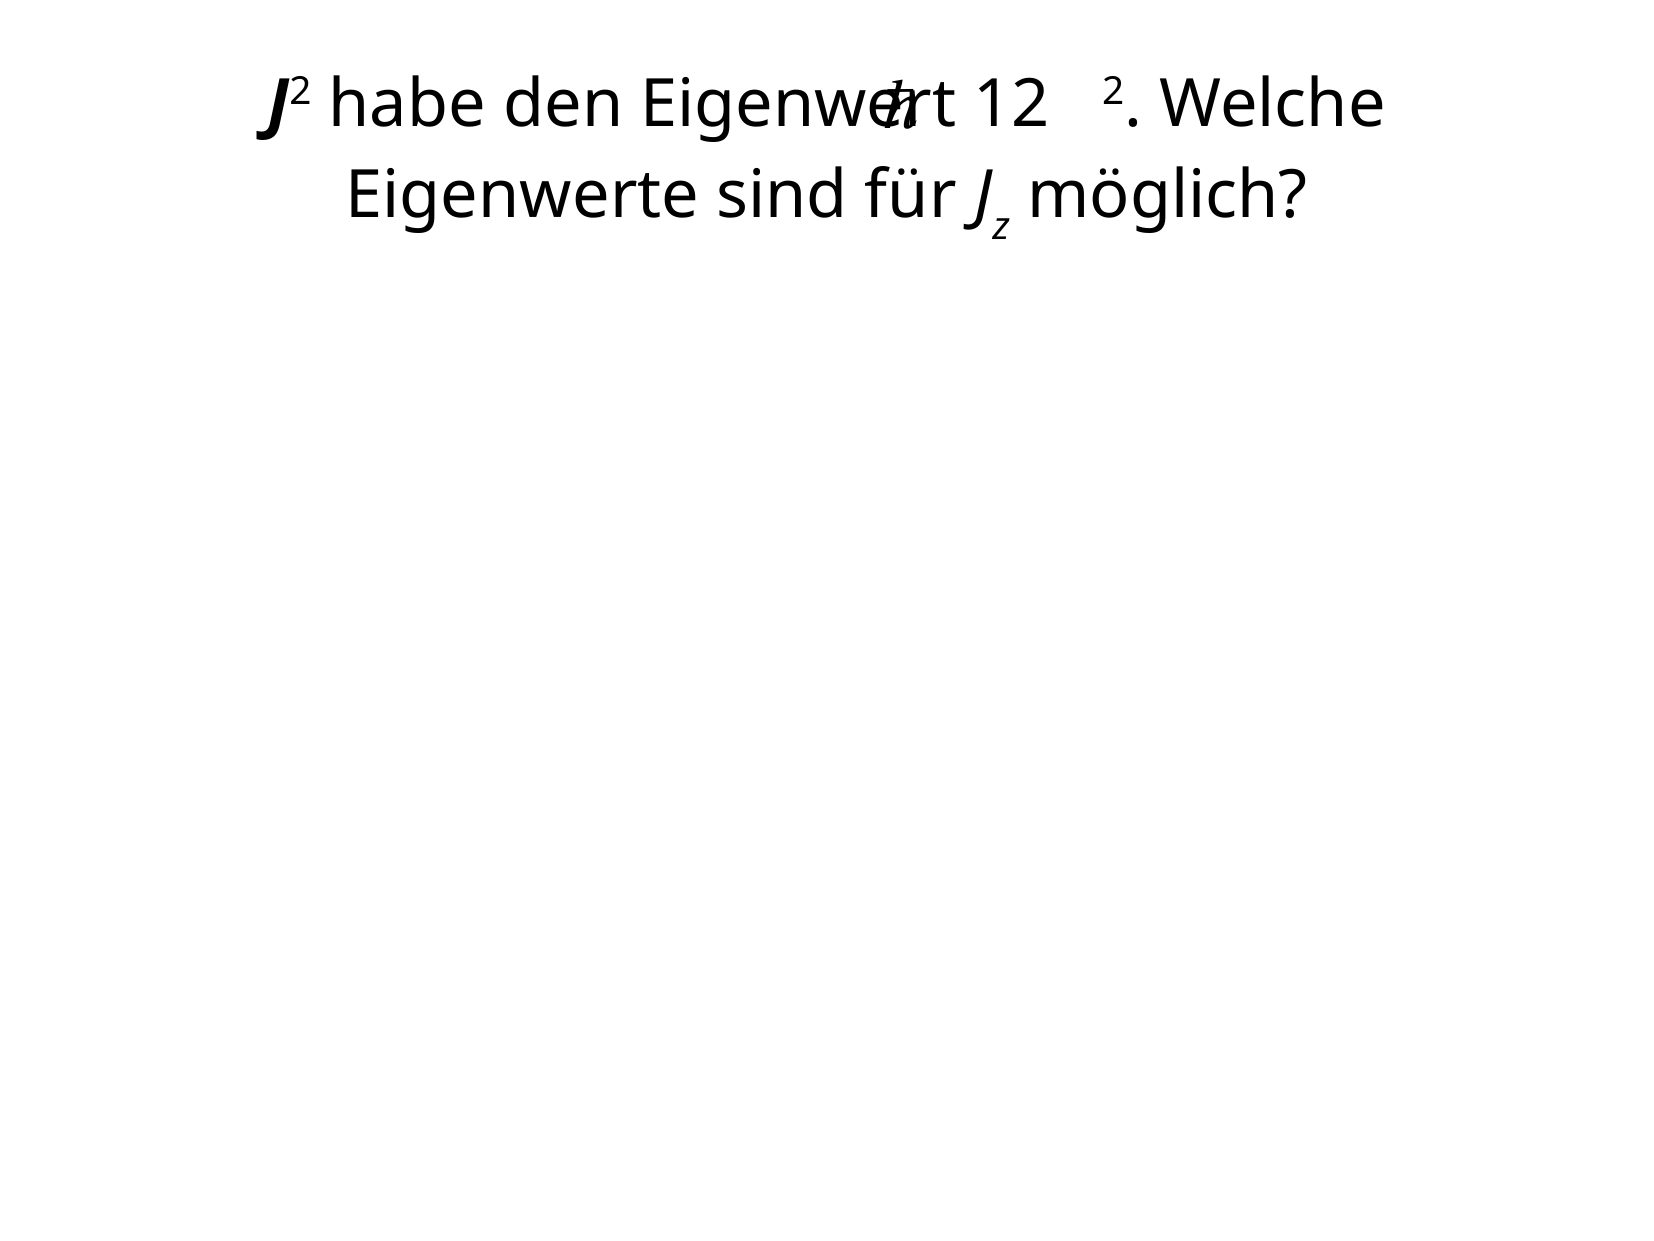

# J2 habe den Eigenwert 12 2. Welche Eigenwerte sind für Jz möglich?